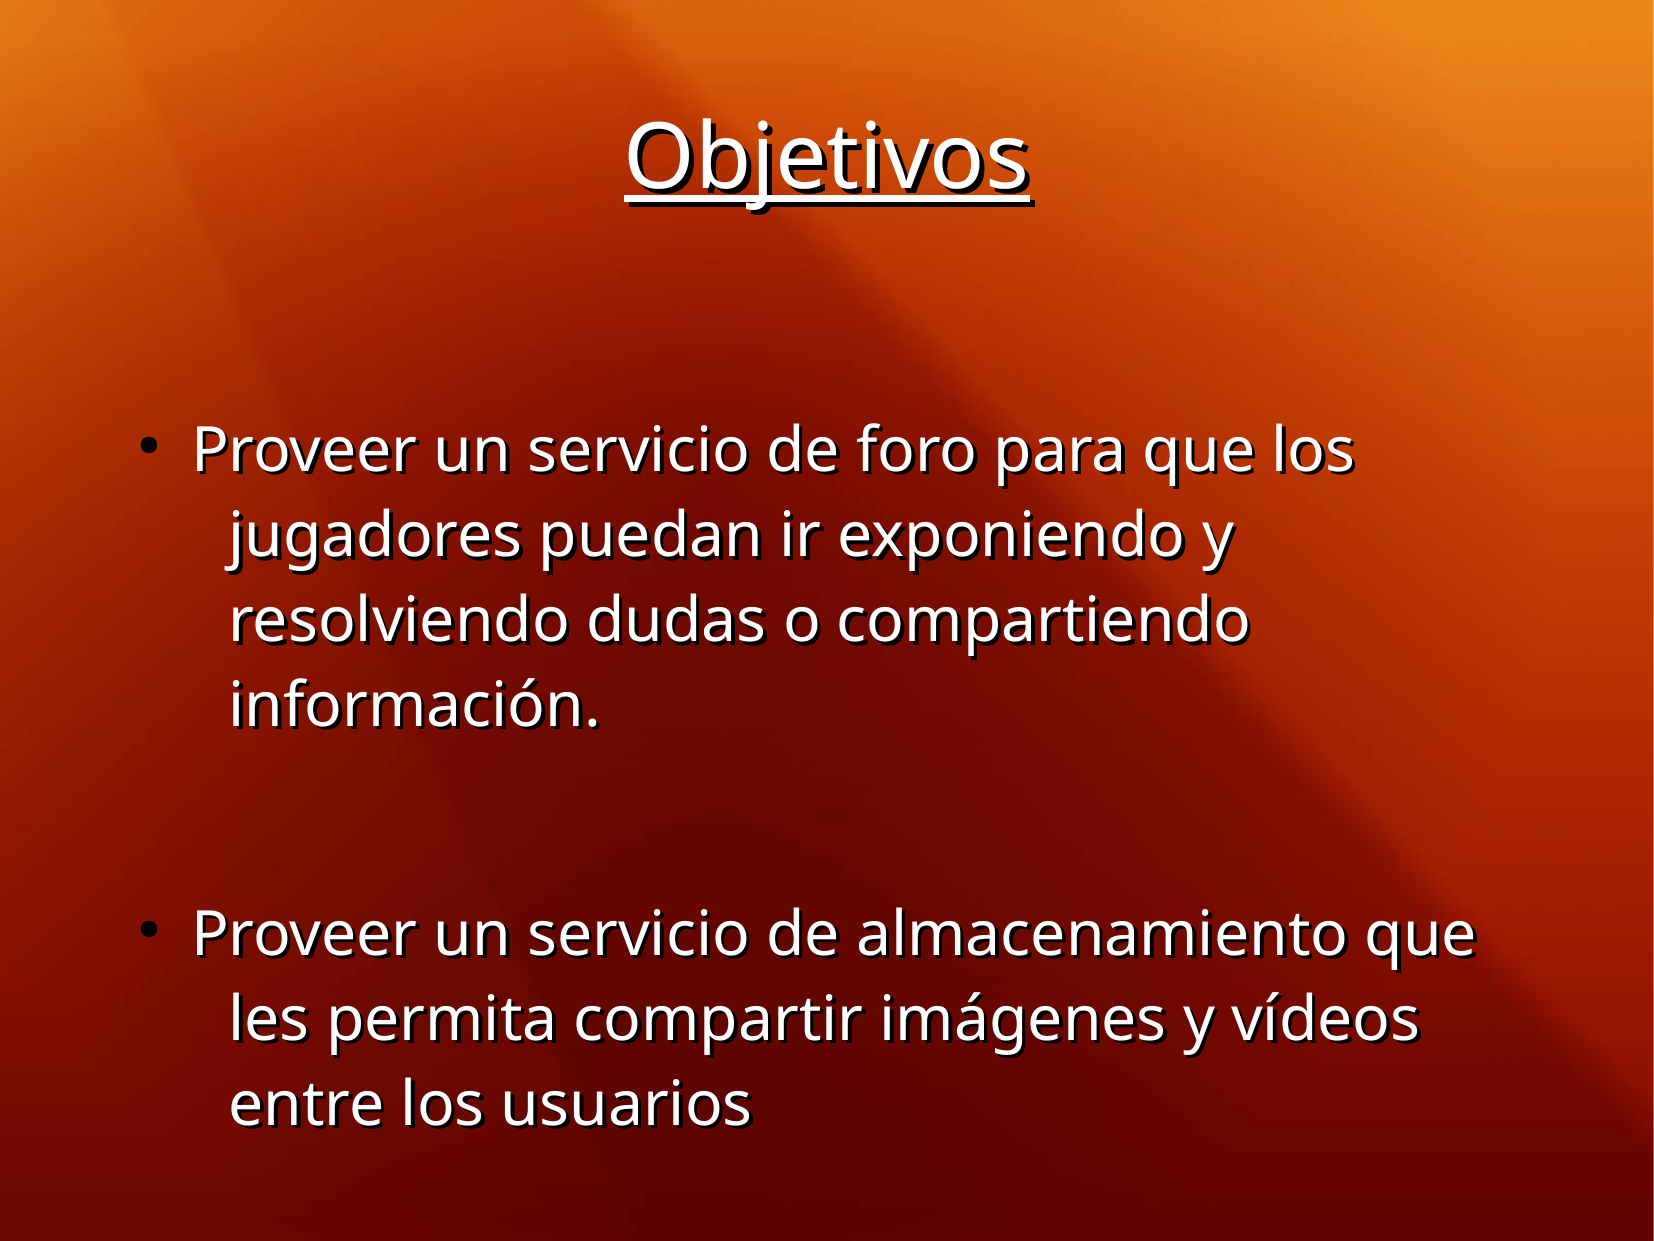

# Objetivos
Proveer un servicio de foro para que los jugadores puedan ir exponiendo y resolviendo dudas o compartiendo información.
Proveer un servicio de almacenamiento que les permita compartir imágenes y vídeos entre los usuarios